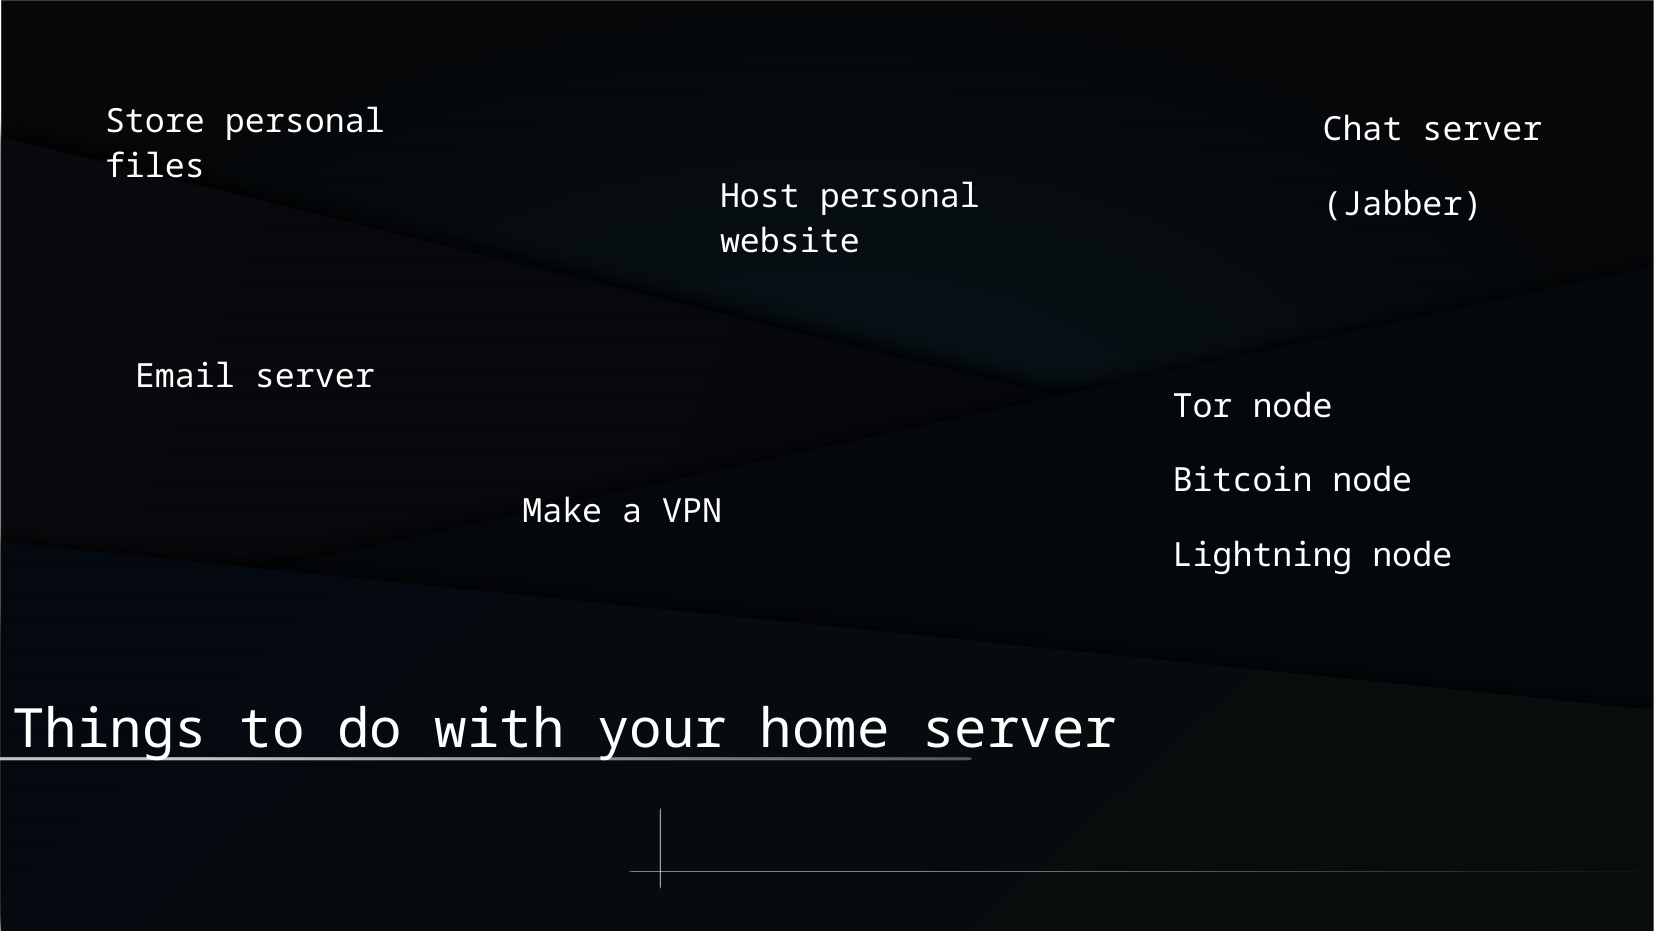

Store personal files
Chat server
(Jabber)
Host personal website
Email server
Tor node
Bitcoin node
Lightning node
Make a VPN
# Things to do with your home server